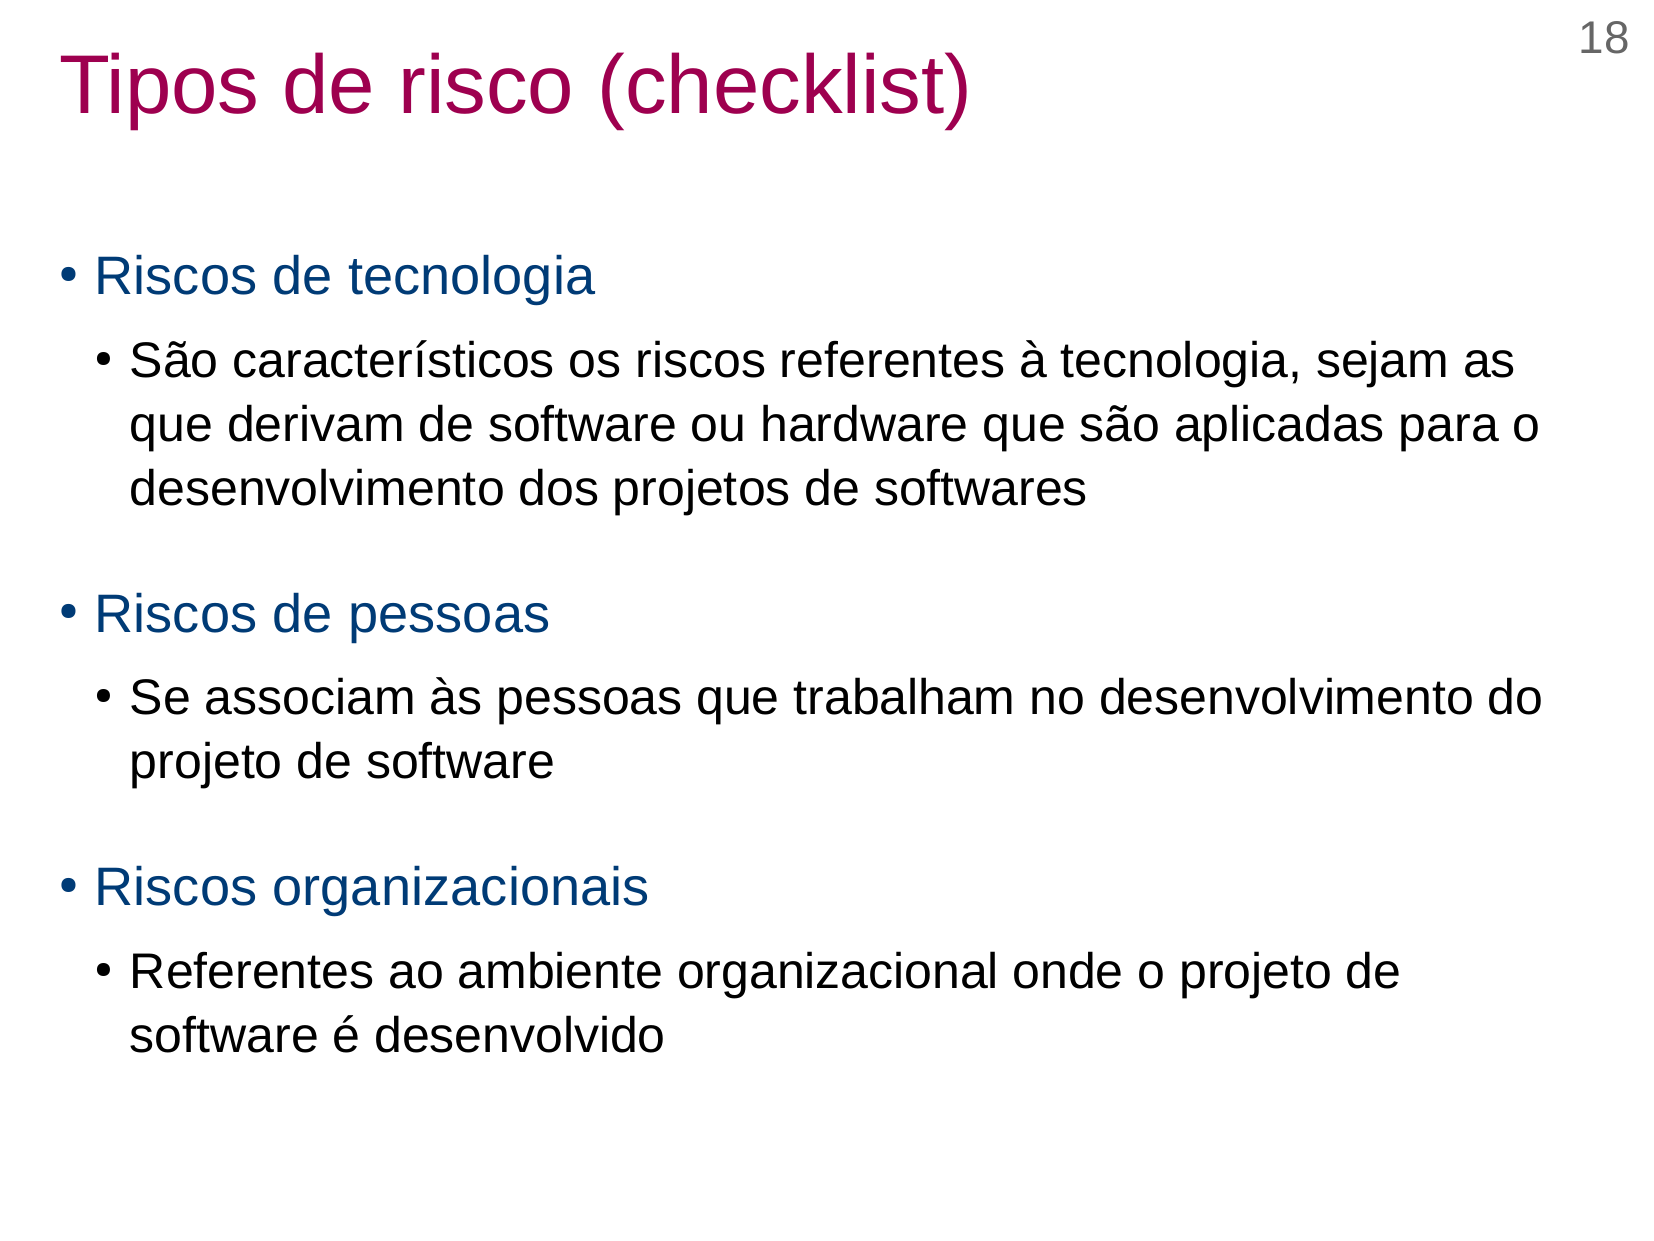

18
# Tipos de risco (checklist)
Riscos de tecnologia
São característicos os riscos referentes à tecnologia, sejam as que derivam de software ou hardware que são aplicadas para o desenvolvimento dos projetos de softwares
Riscos de pessoas
Se associam às pessoas que trabalham no desenvolvimento do projeto de software
Riscos organizacionais
Referentes ao ambiente organizacional onde o projeto de software é desenvolvido